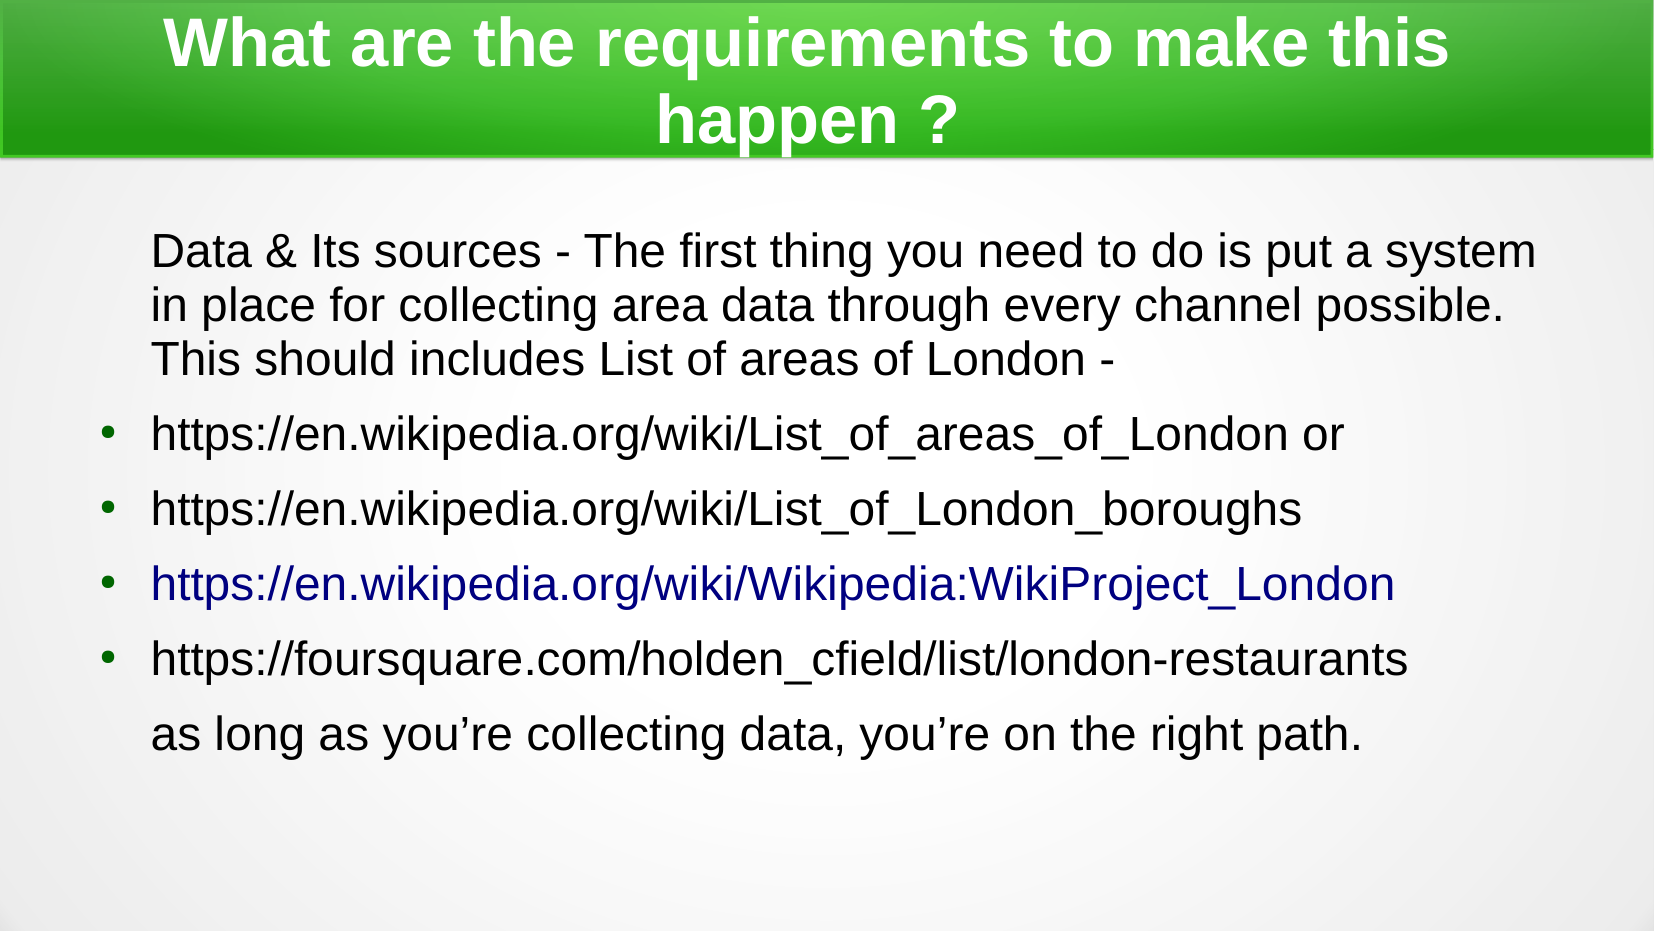

# What are the requirements to make this happen ?
Data & Its sources - The first thing you need to do is put a system in place for collecting area data through every channel possible. This should includes List of areas of London -
https://en.wikipedia.org/wiki/List_of_areas_of_London or
https://en.wikipedia.org/wiki/List_of_London_boroughs
https://en.wikipedia.org/wiki/Wikipedia:WikiProject_London
https://foursquare.com/holden_cfield/list/london-restaurants
as long as you’re collecting data, you’re on the right path.